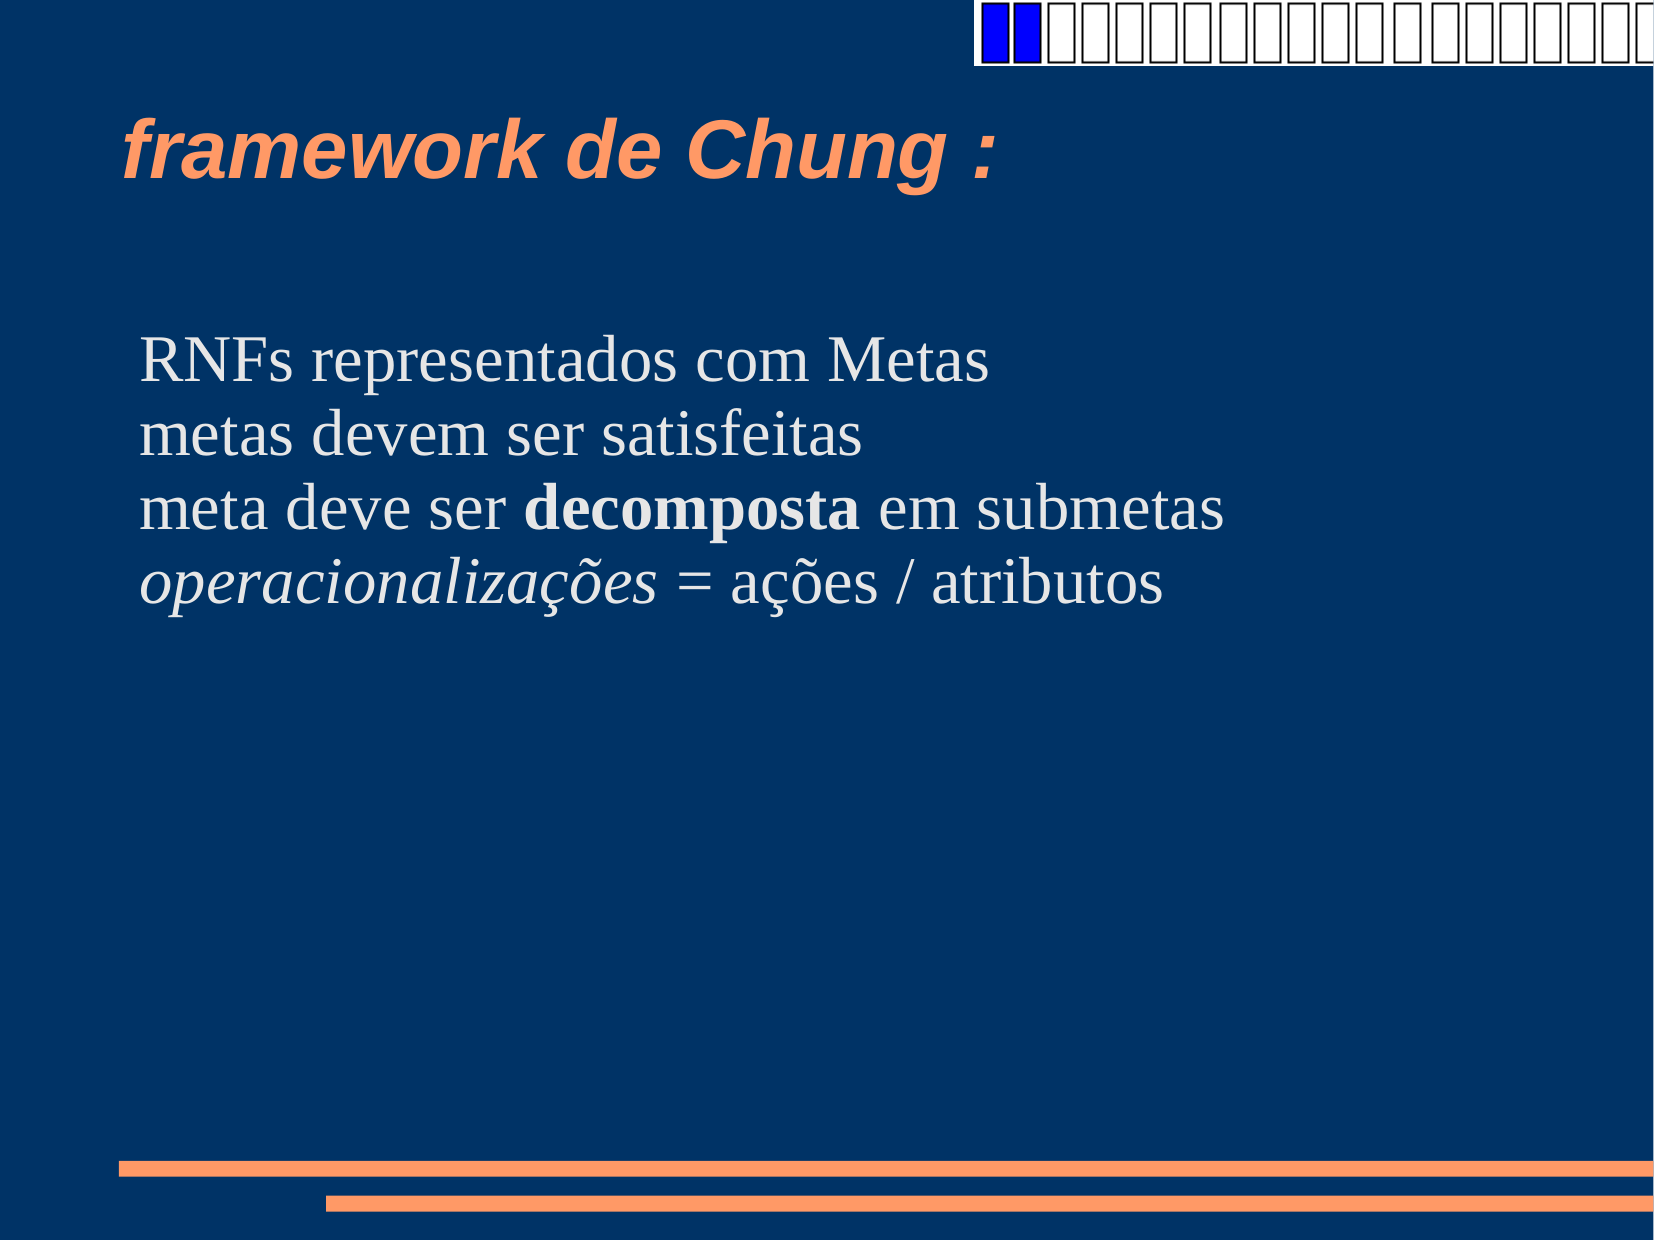

framework de Chung :
# RNFs representados com Metas
metas devem ser satisfeitas
meta deve ser decomposta em submetas
operacionalizações = ações / atributos